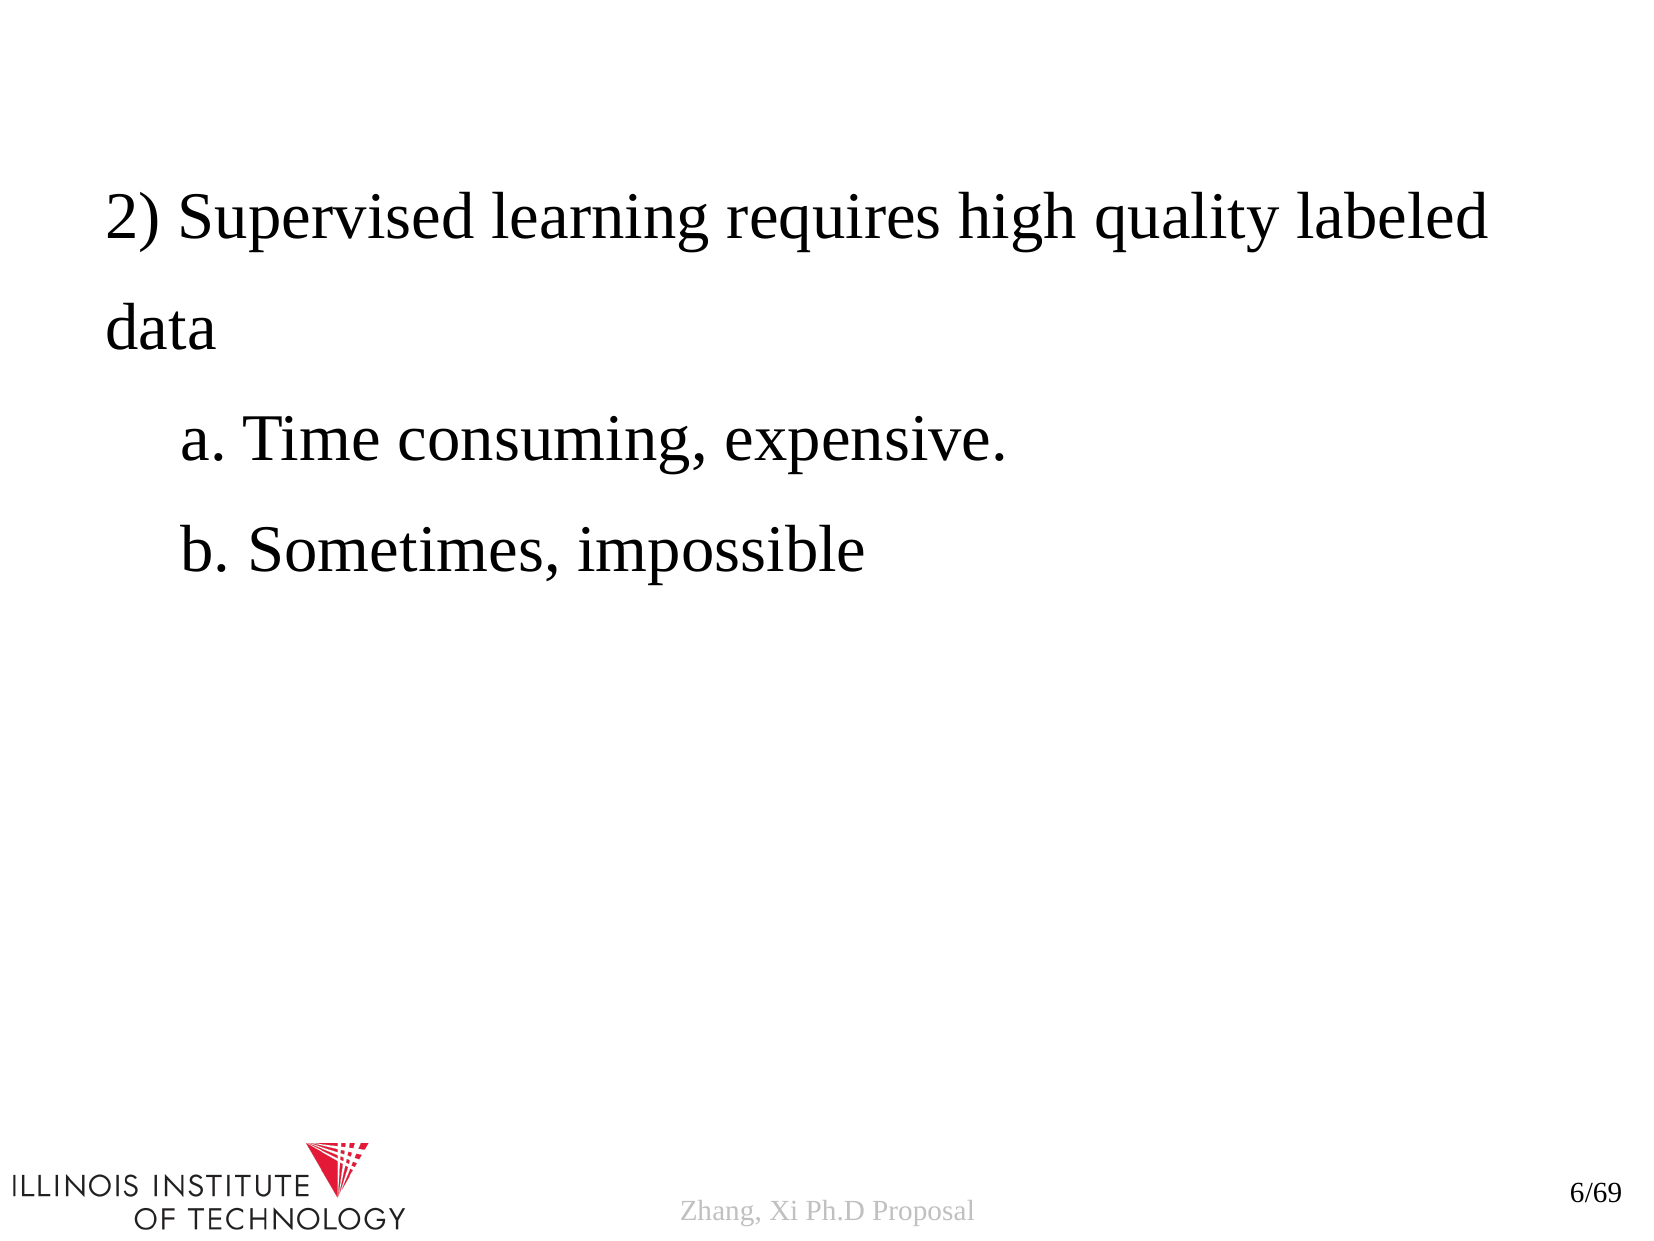

2) Supervised learning requires high quality labeled data
	a. Time consuming, expensive.
	b. Sometimes, impossible
6
Zhang, Xi Ph.D Proposal